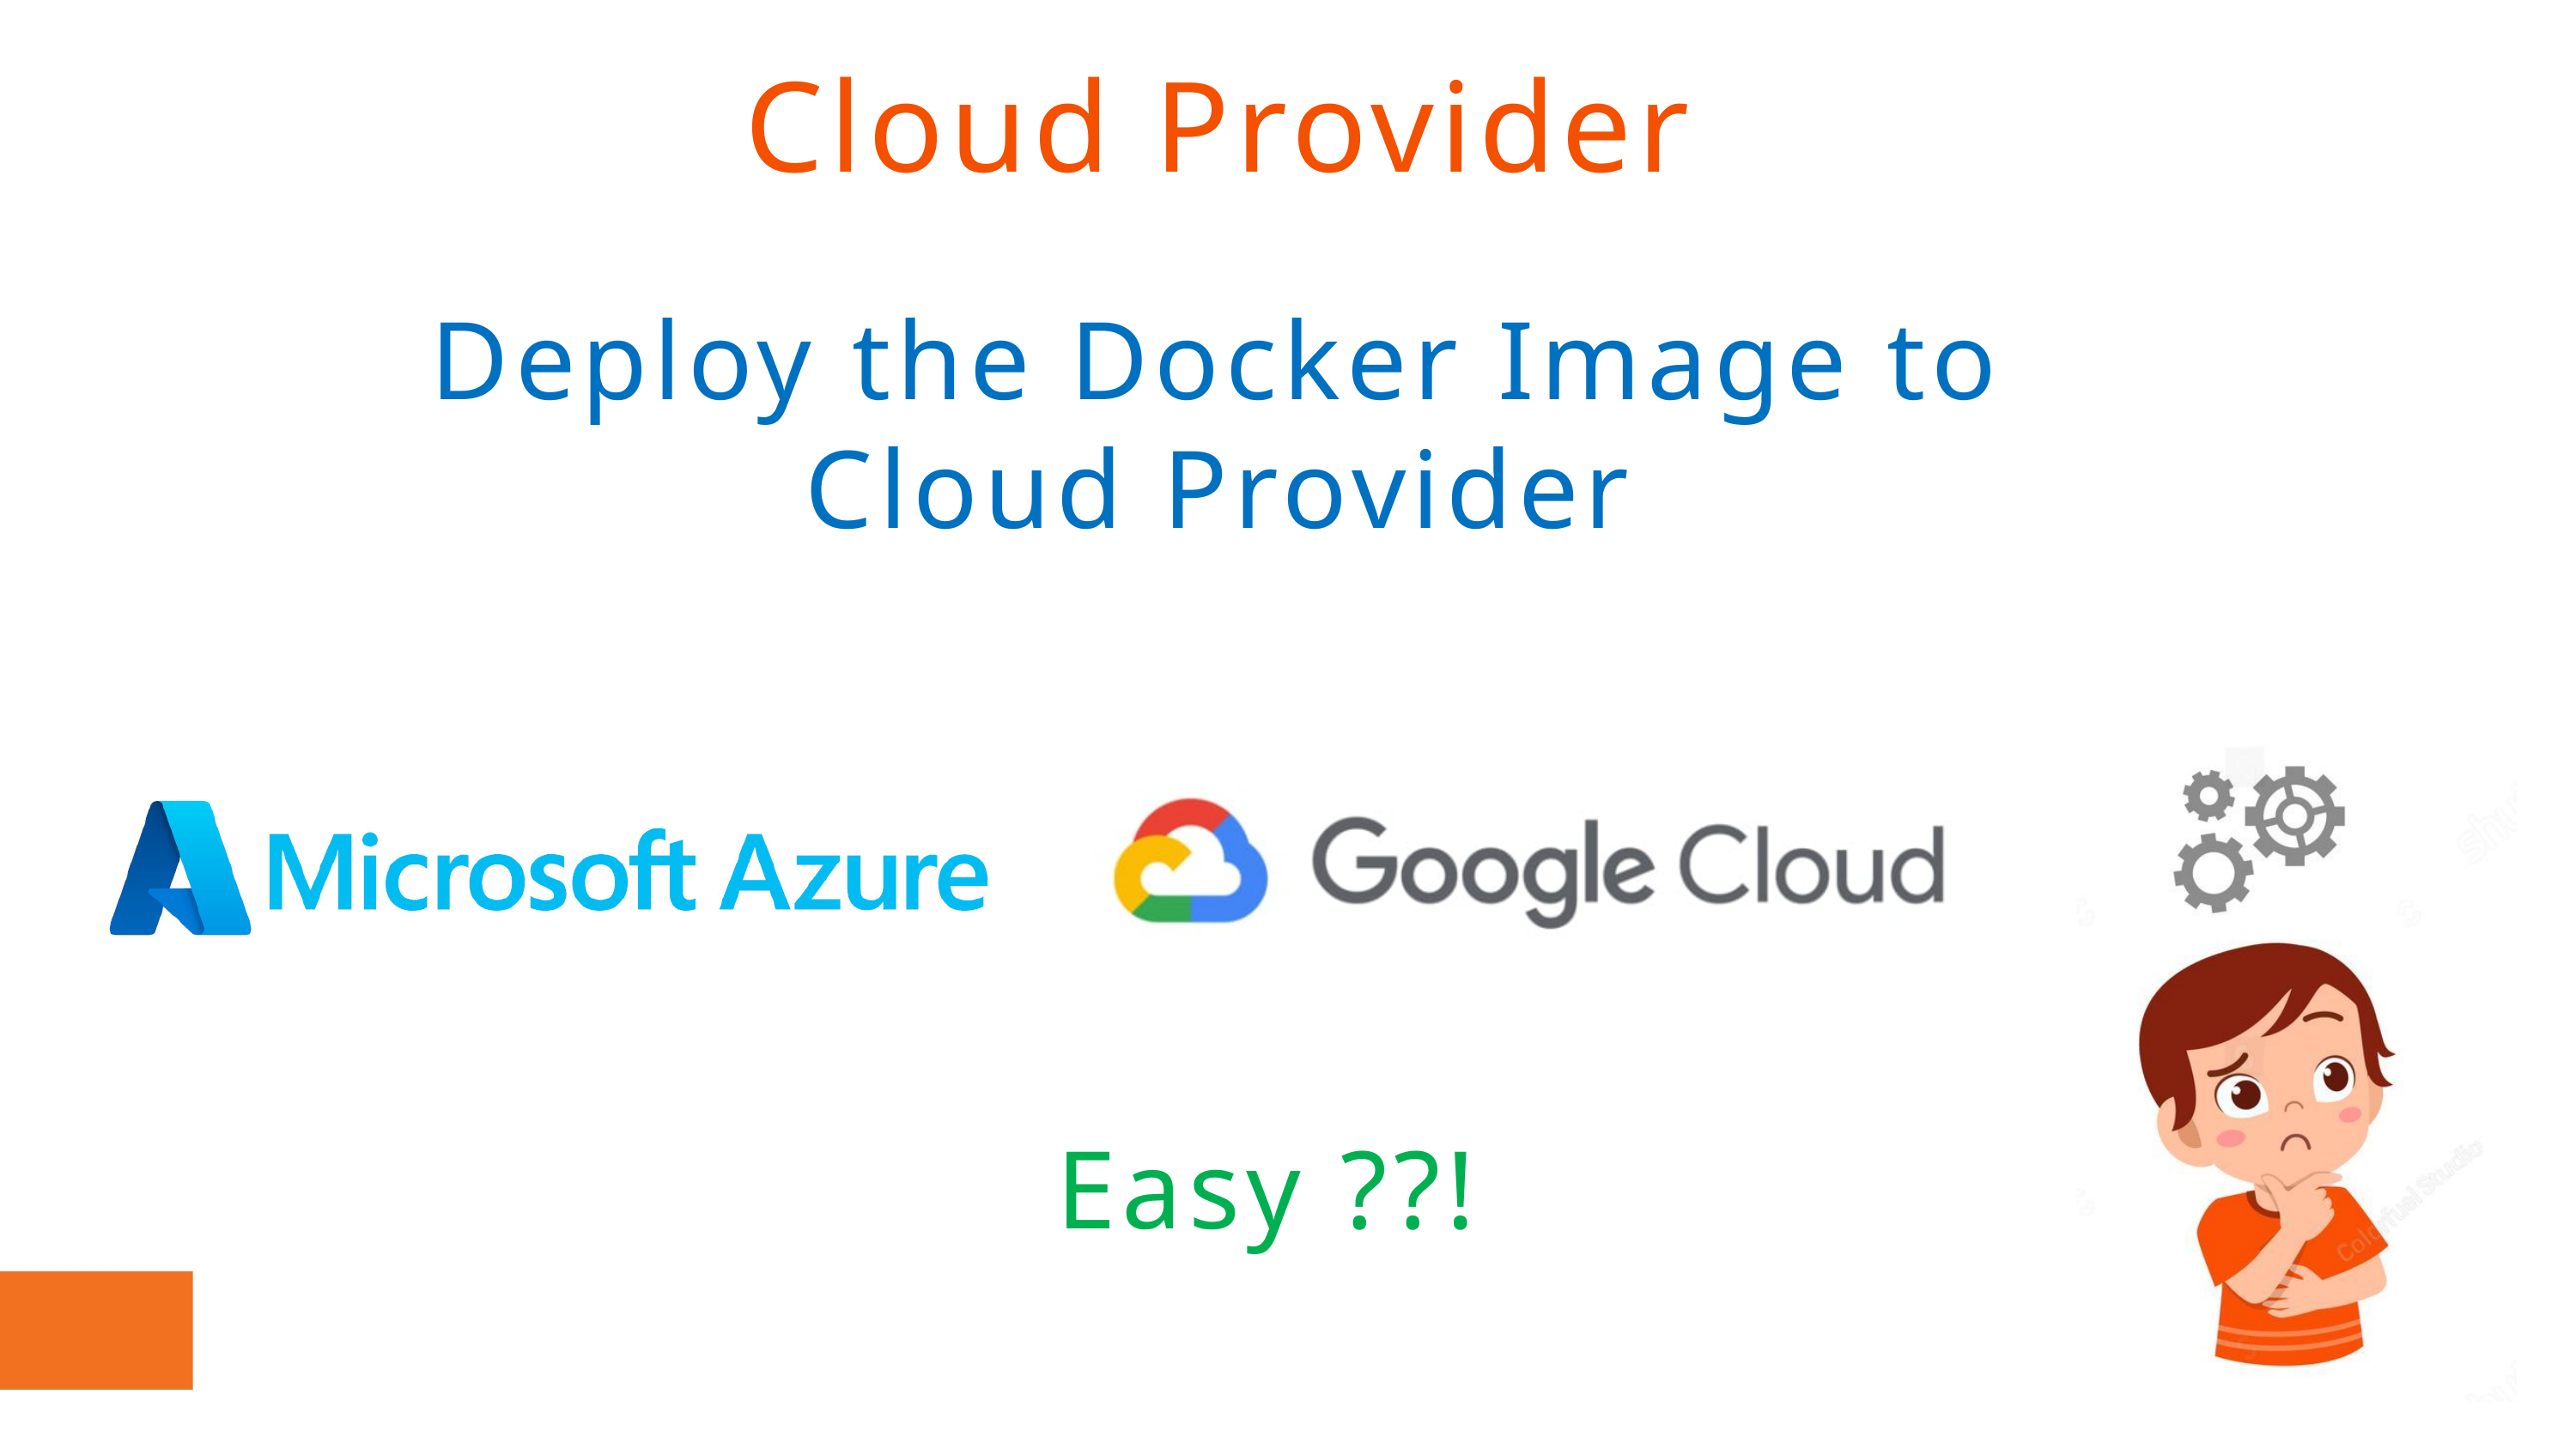

Cloud Provider
Deploy the Docker Image to
Cloud Provider
Easy ??!